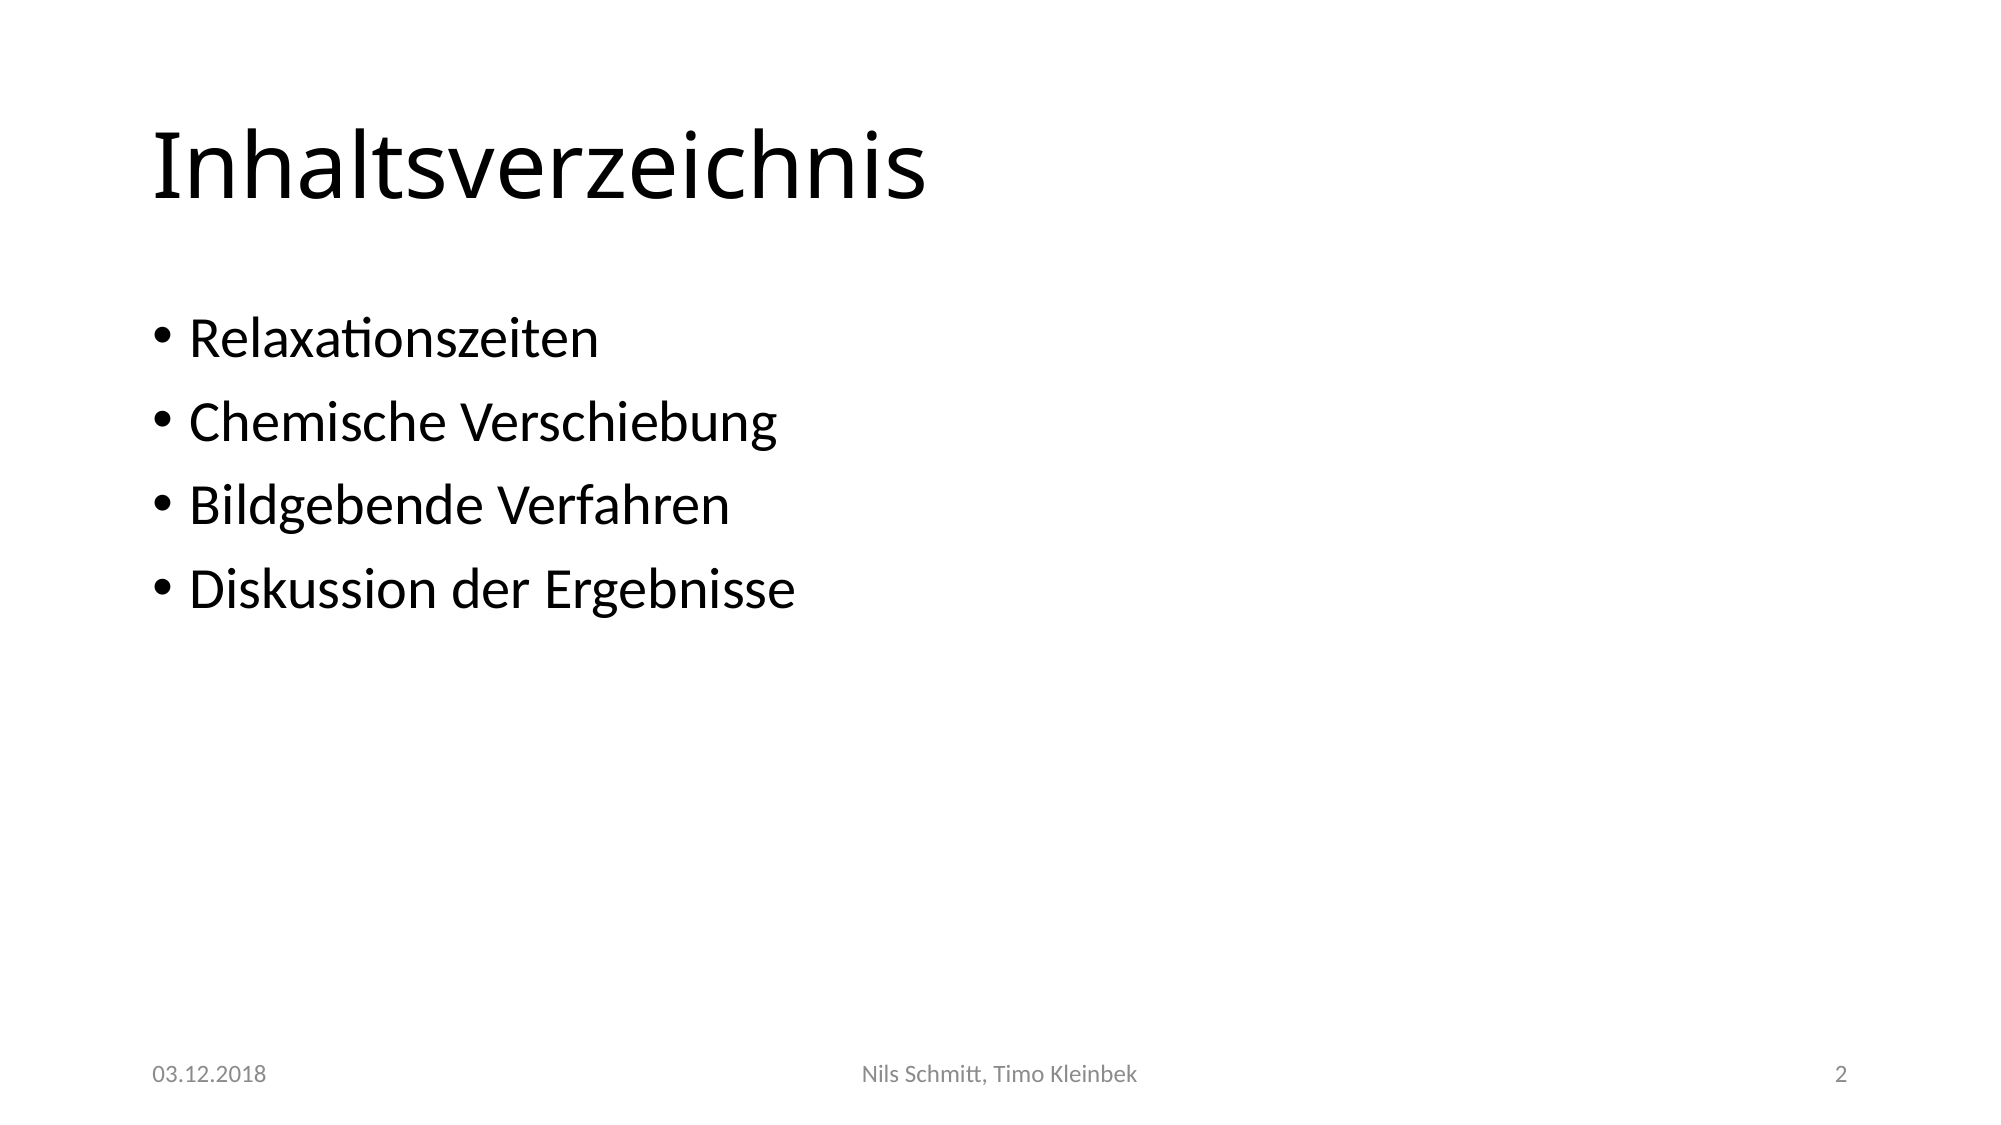

# Inhaltsverzeichnis
Relaxationszeiten
Chemische Verschiebung
Bildgebende Verfahren
Diskussion der Ergebnisse
03.12.2018
Nils Schmitt, Timo Kleinbek